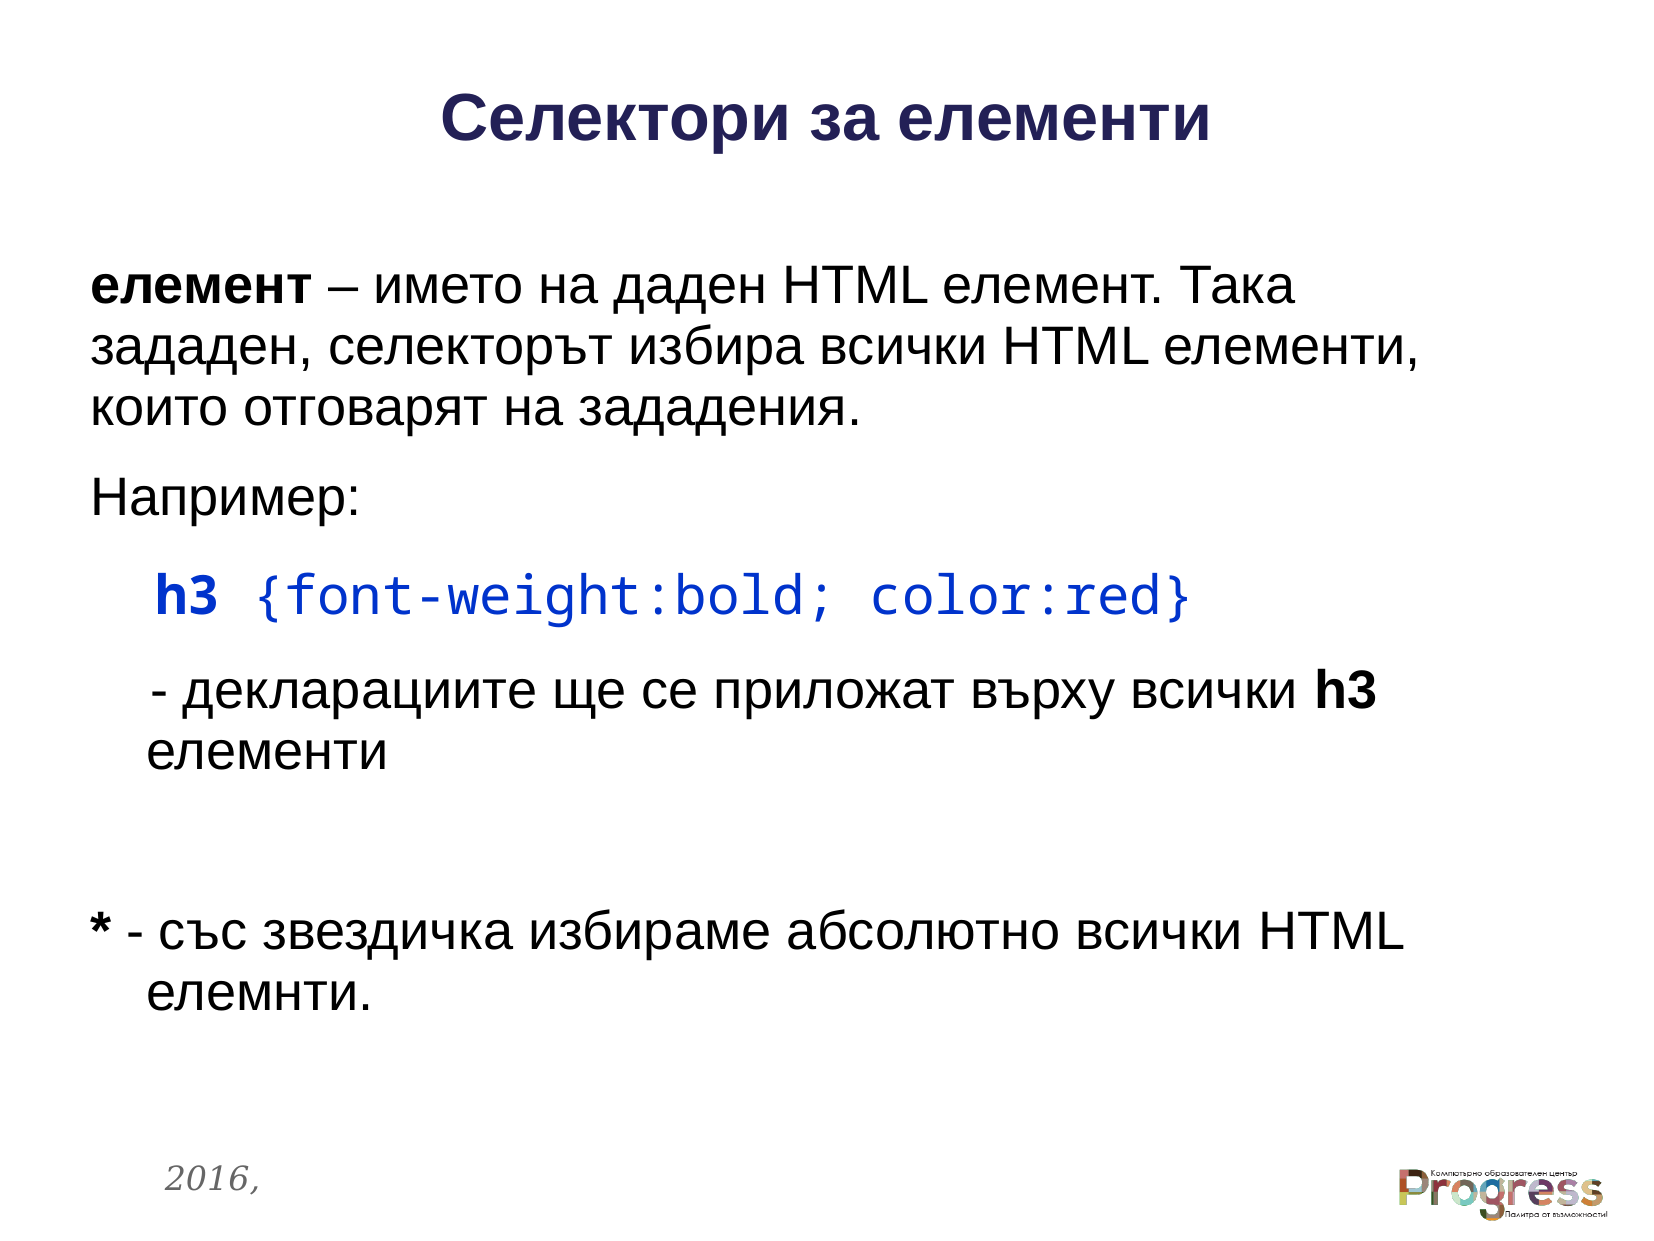

# Селектори за елементи
елемент – името на даден HTML елемент. Така зададен, селекторът избира всички HTML елементи, които отговарят на зададения.
Например:
 h3 {font-weight:bold; color:red}
 - декларациите ще се приложат върху всички h3 елементи
* - със звездичка избираме абсолютно всички HTML елемнти.
2016,